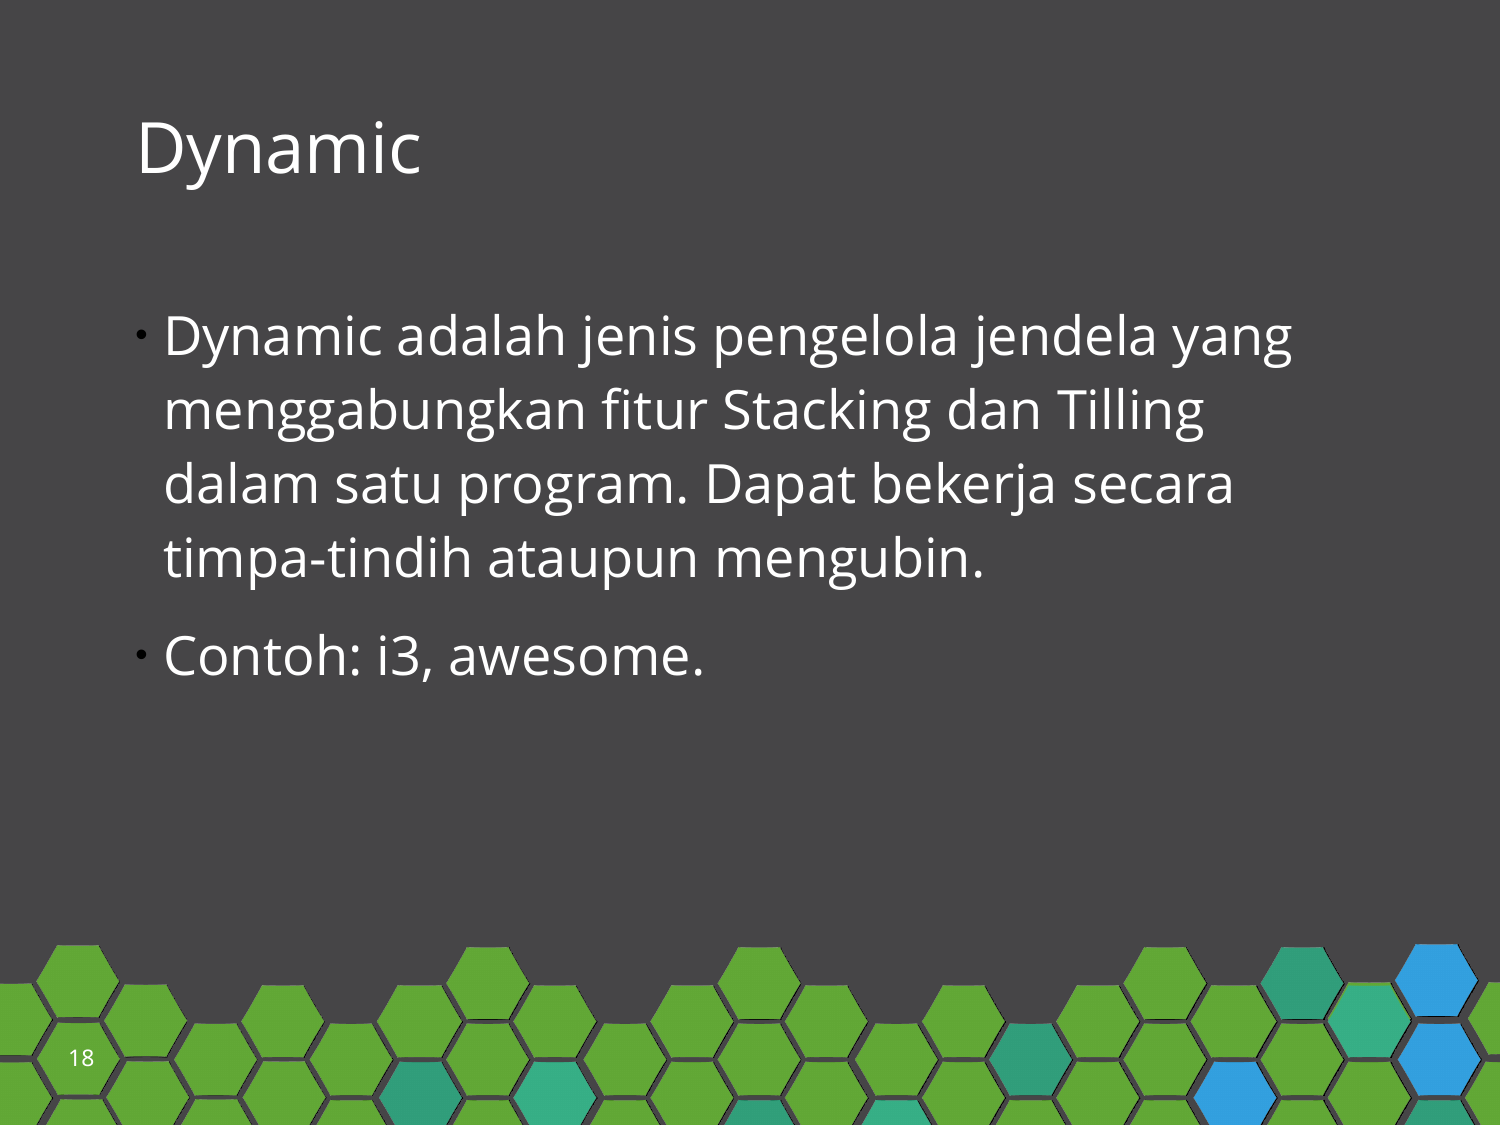

# Dynamic
Dynamic adalah jenis pengelola jendela yang menggabungkan fitur Stacking dan Tilling dalam satu program. Dapat bekerja secara timpa-tindih ataupun mengubin.
Contoh: i3, awesome.